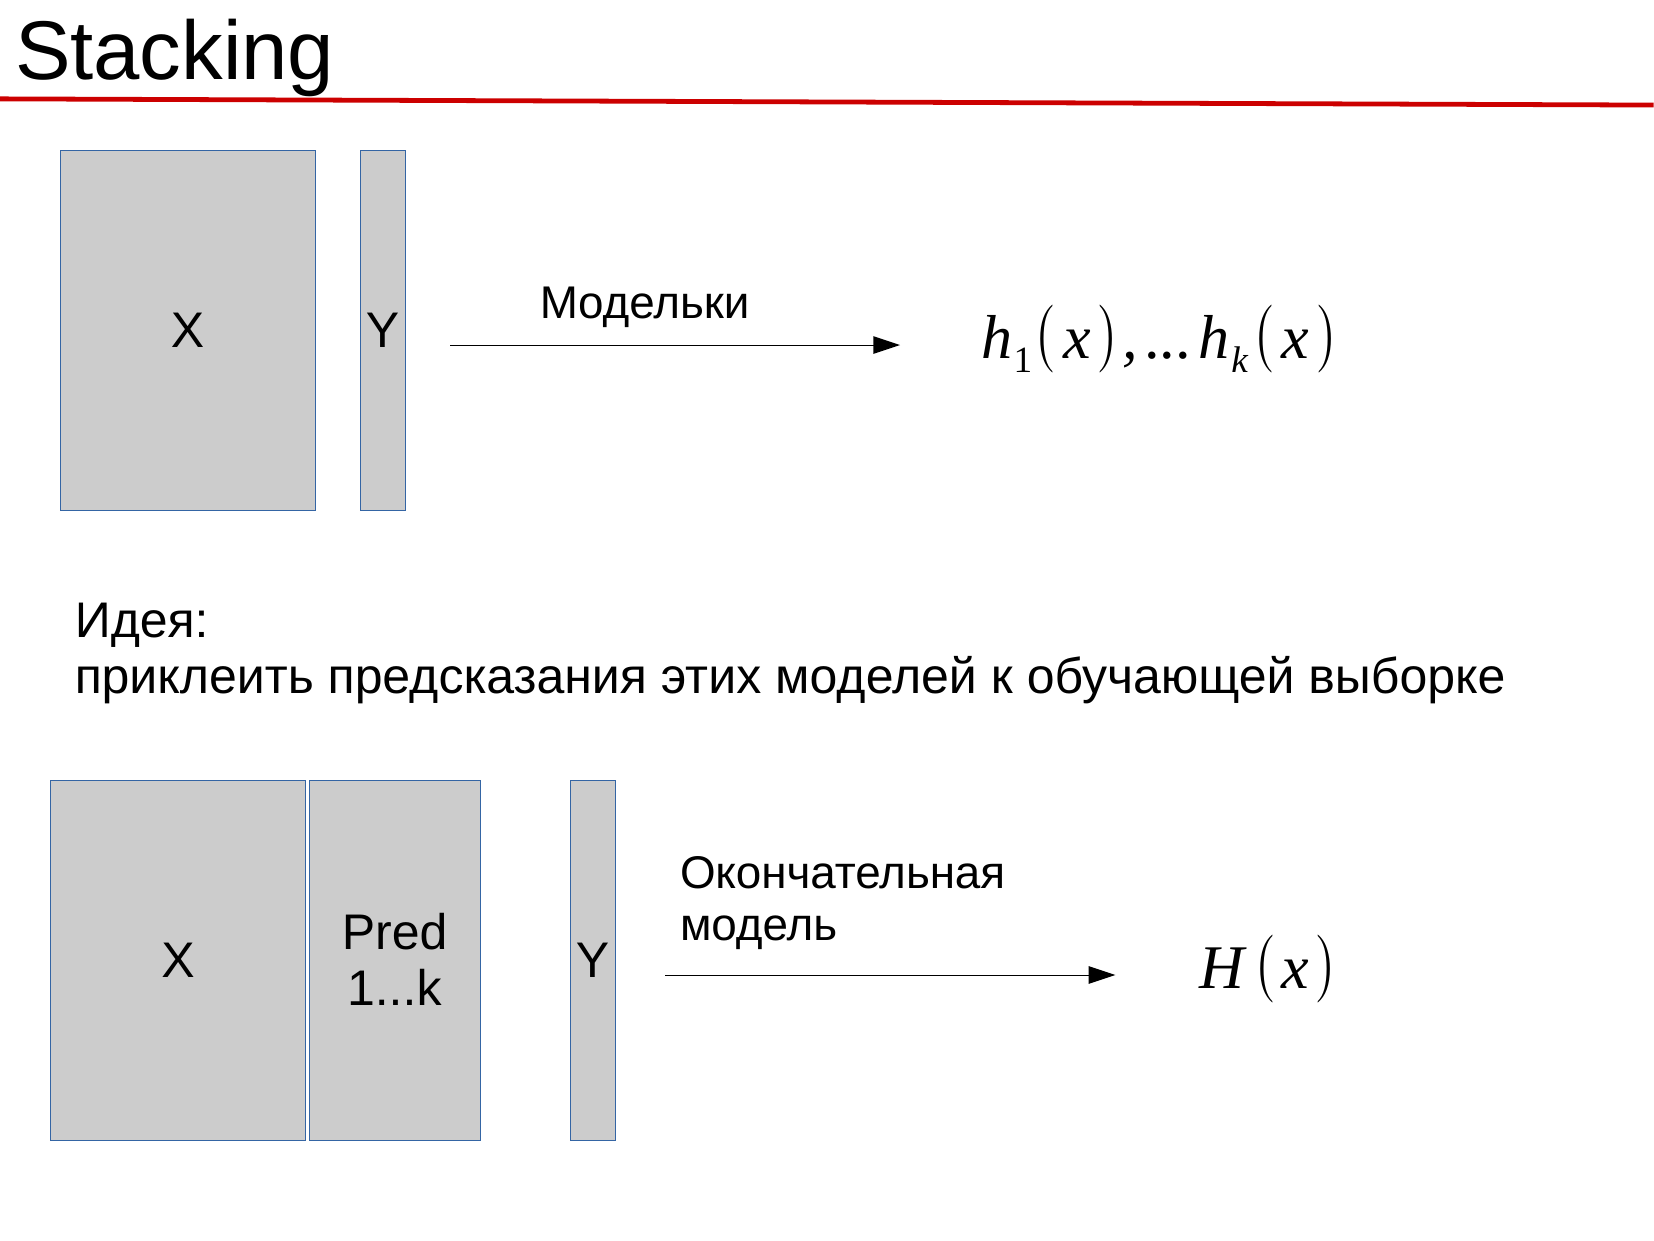

# Stacking
| | | |
| --- | --- | --- |
| | | |
| | | |
| | | |
X
Y
Модельки
Идея:
приклеить предсказания этих моделей к обучающей выборке
X
Pred
1...k
Y
Окончательная модель